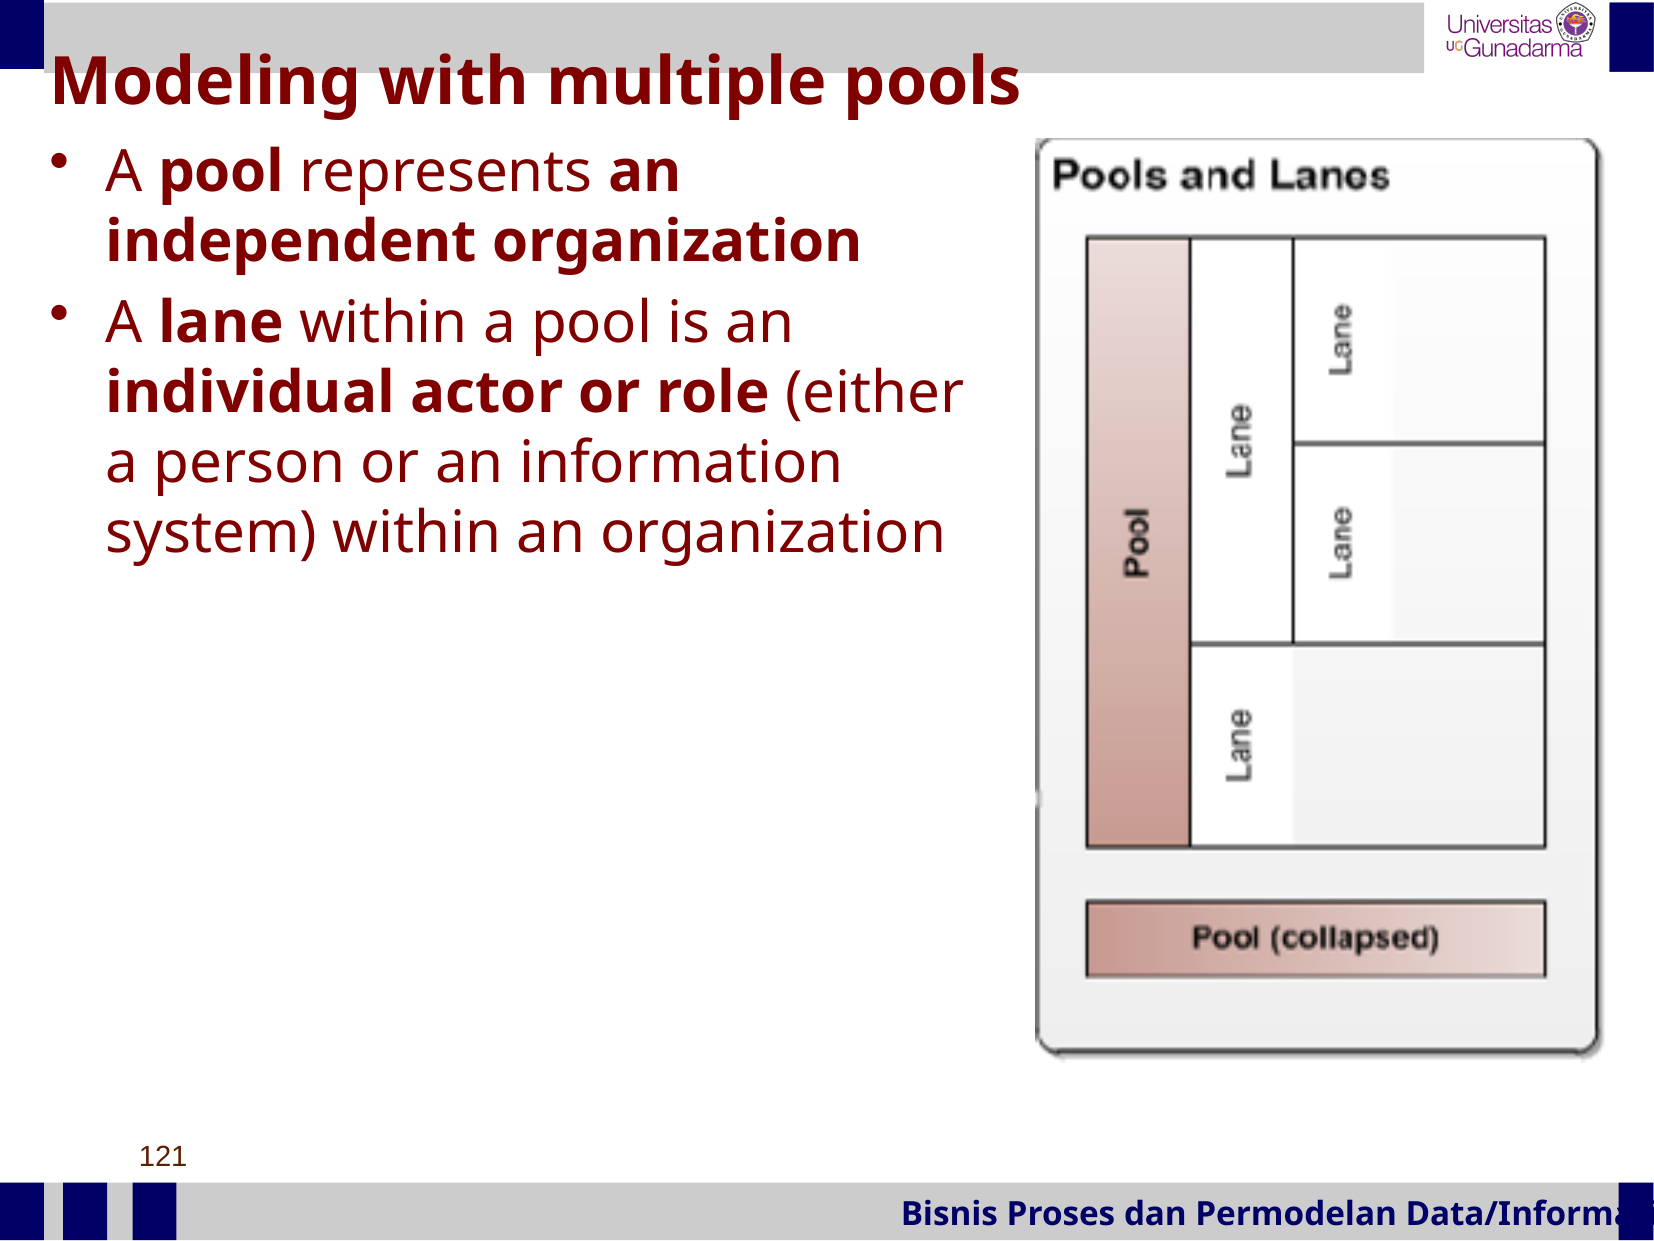

# Modeling with multiple pools
A pool represents an independent organization
A lane within a pool is an individual actor or role (either a person or an information system) within an organization